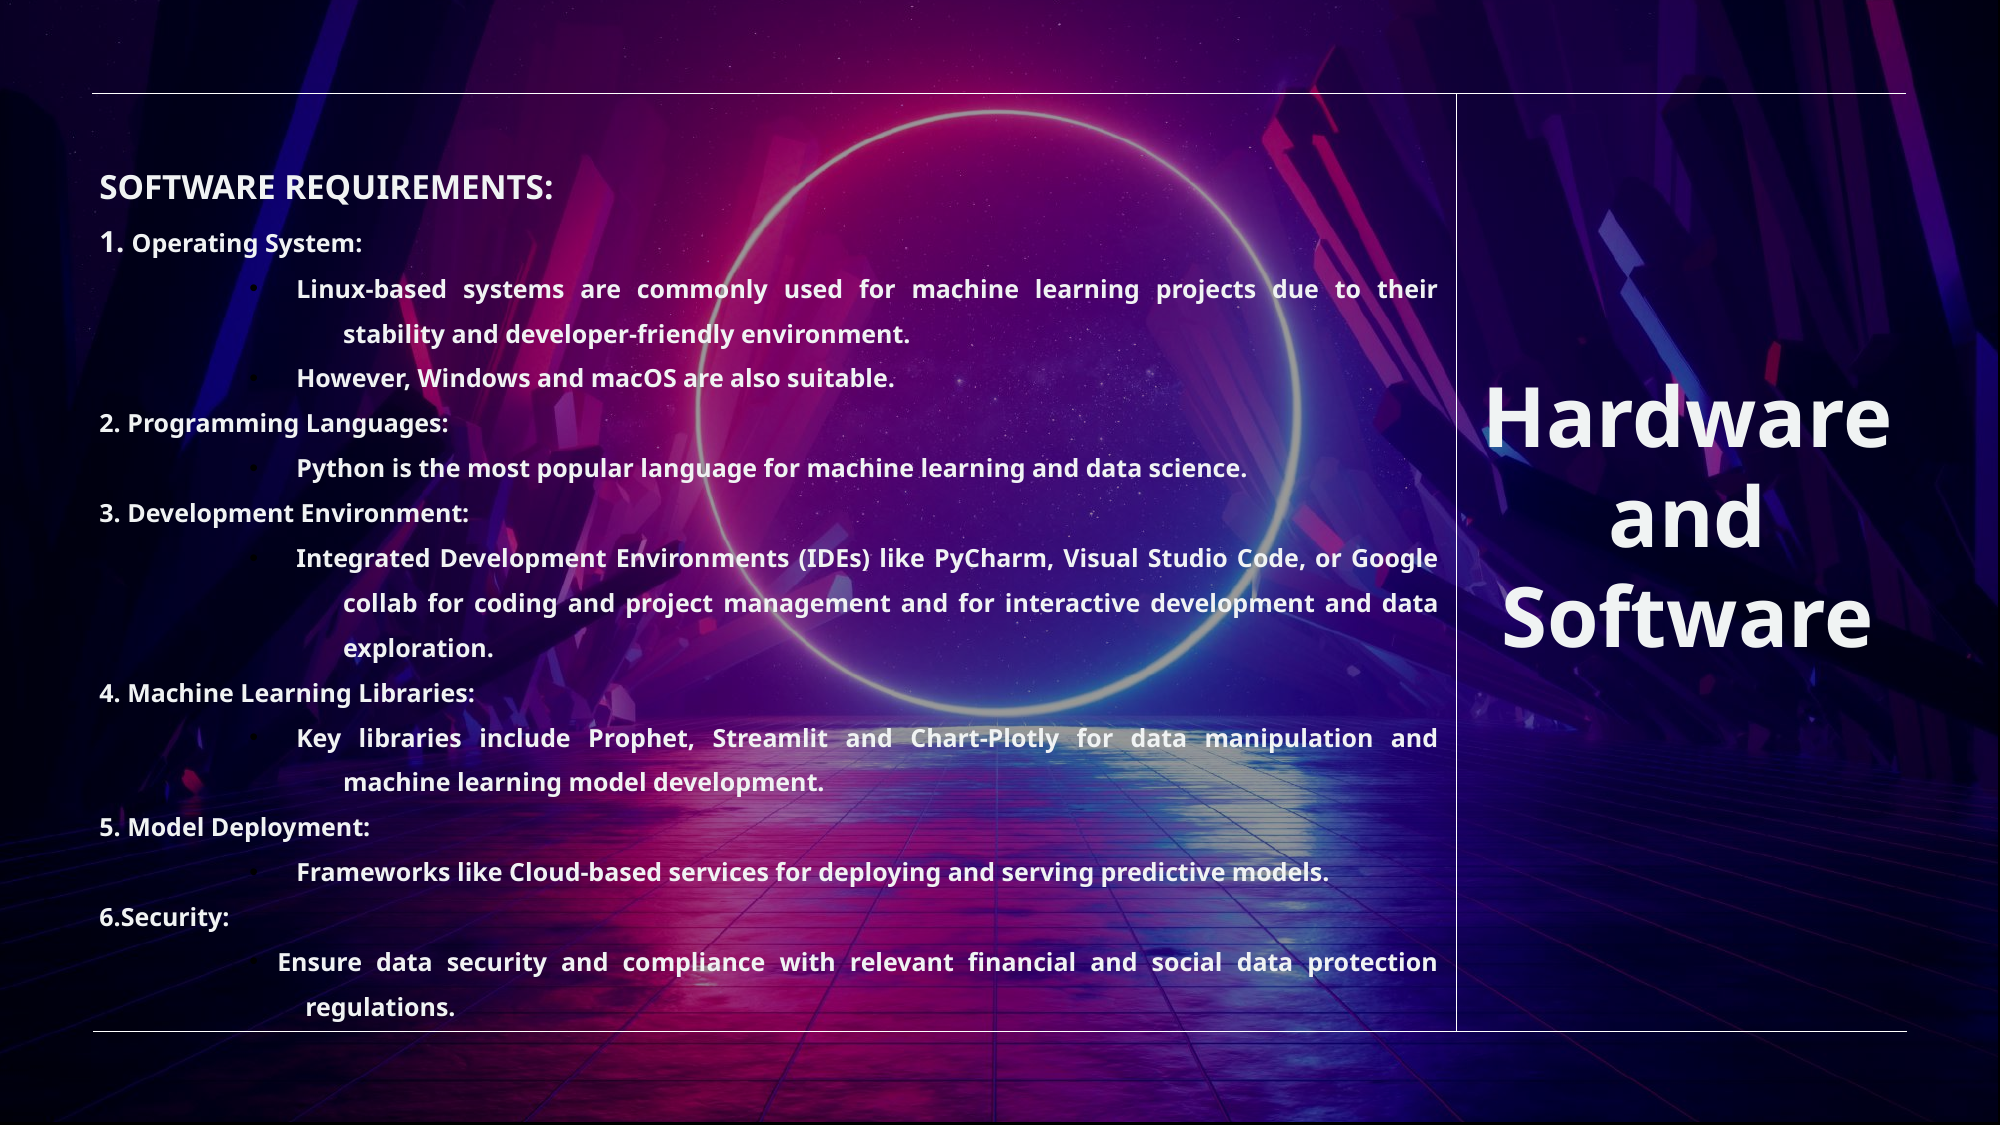

SOFTWARE REQUIREMENTS:
1. Operating System:
Linux-based systems are commonly used for machine learning projects due to their stability and developer-friendly environment.
However, Windows and macOS are also suitable.
2. Programming Languages:
Python is the most popular language for machine learning and data science.
3. Development Environment:
Integrated Development Environments (IDEs) like PyCharm, Visual Studio Code, or Google collab for coding and project management and for interactive development and data exploration.
4. Machine Learning Libraries:
Key libraries include Prophet, Streamlit and Chart-Plotly for data manipulation and machine learning model development.
5. Model Deployment:
Frameworks like Cloud-based services for deploying and serving predictive models.
6.Security:
Ensure data security and compliance with relevant financial and social data protection regulations.
Hardware and Software